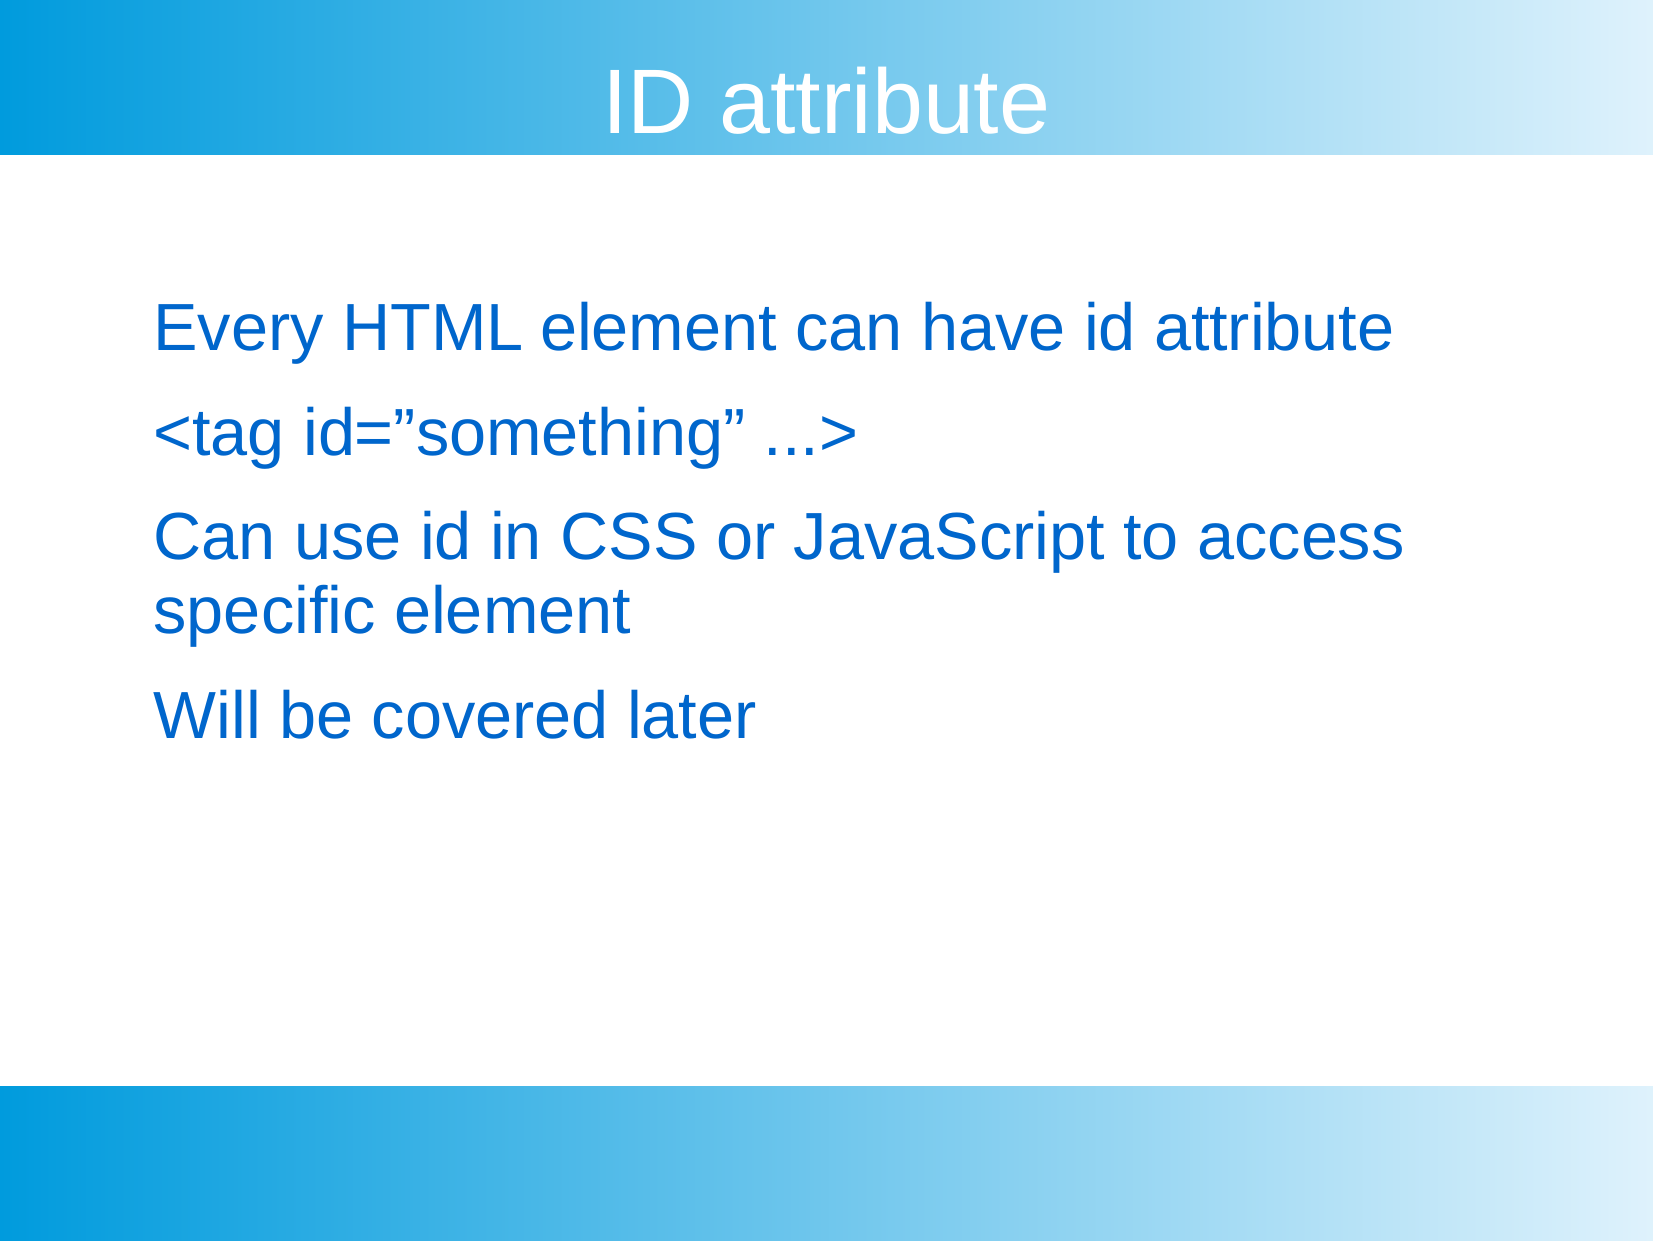

# ID attribute
Every HTML element can have id attribute
<tag id=”something” ...>
Can use id in CSS or JavaScript to access specific element
Will be covered later